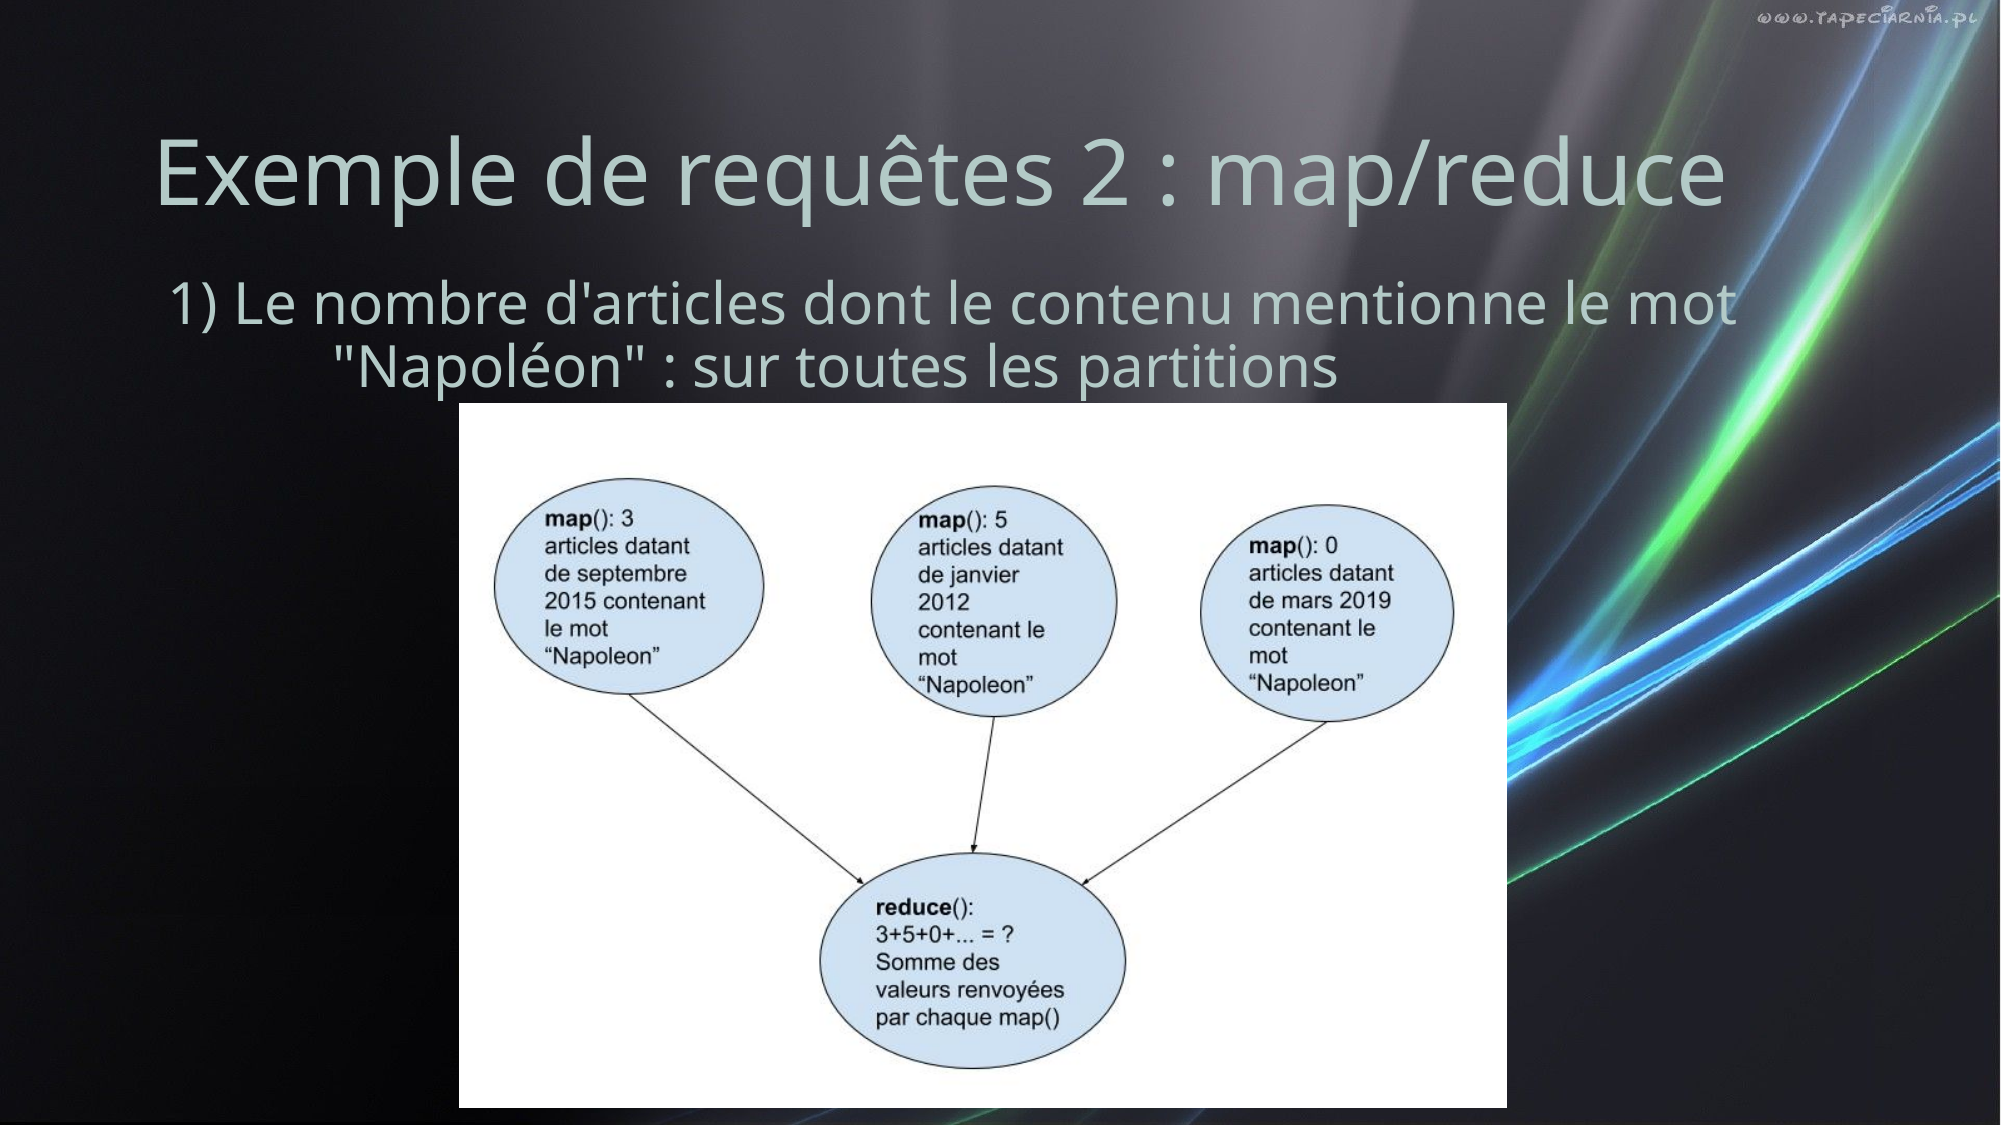

# Exemple de requêtes 2 : map/reduce
 1) Le nombre d'articles dont le contenu mentionne le mot 		 "Napoléon" : sur toutes les partitions